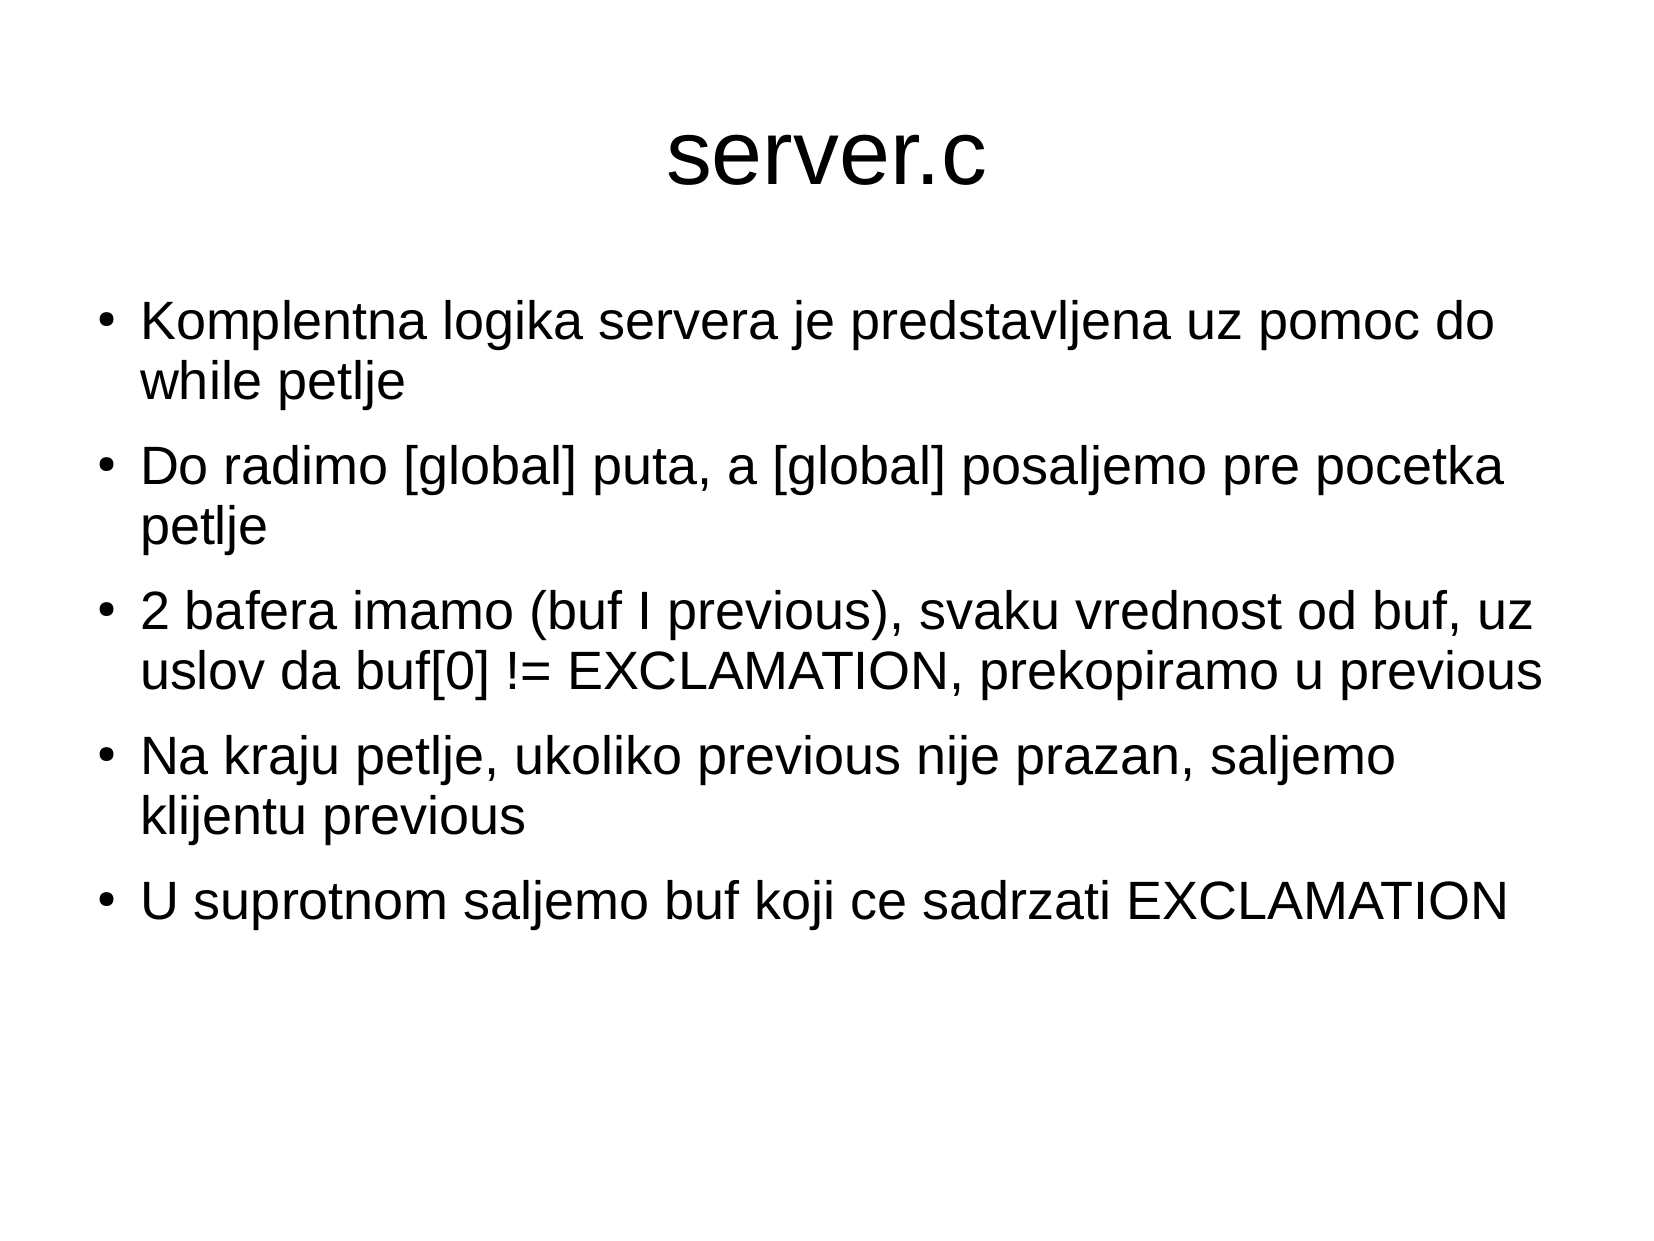

# server.c
Komplentna logika servera je predstavljena uz pomoc do while petlje
Do radimo [global] puta, a [global] posaljemo pre pocetka petlje
2 bafera imamo (buf I previous), svaku vrednost od buf, uz uslov da buf[0] != EXCLAMATION, prekopiramo u previous
Na kraju petlje, ukoliko previous nije prazan, saljemo klijentu previous
U suprotnom saljemo buf koji ce sadrzati EXCLAMATION